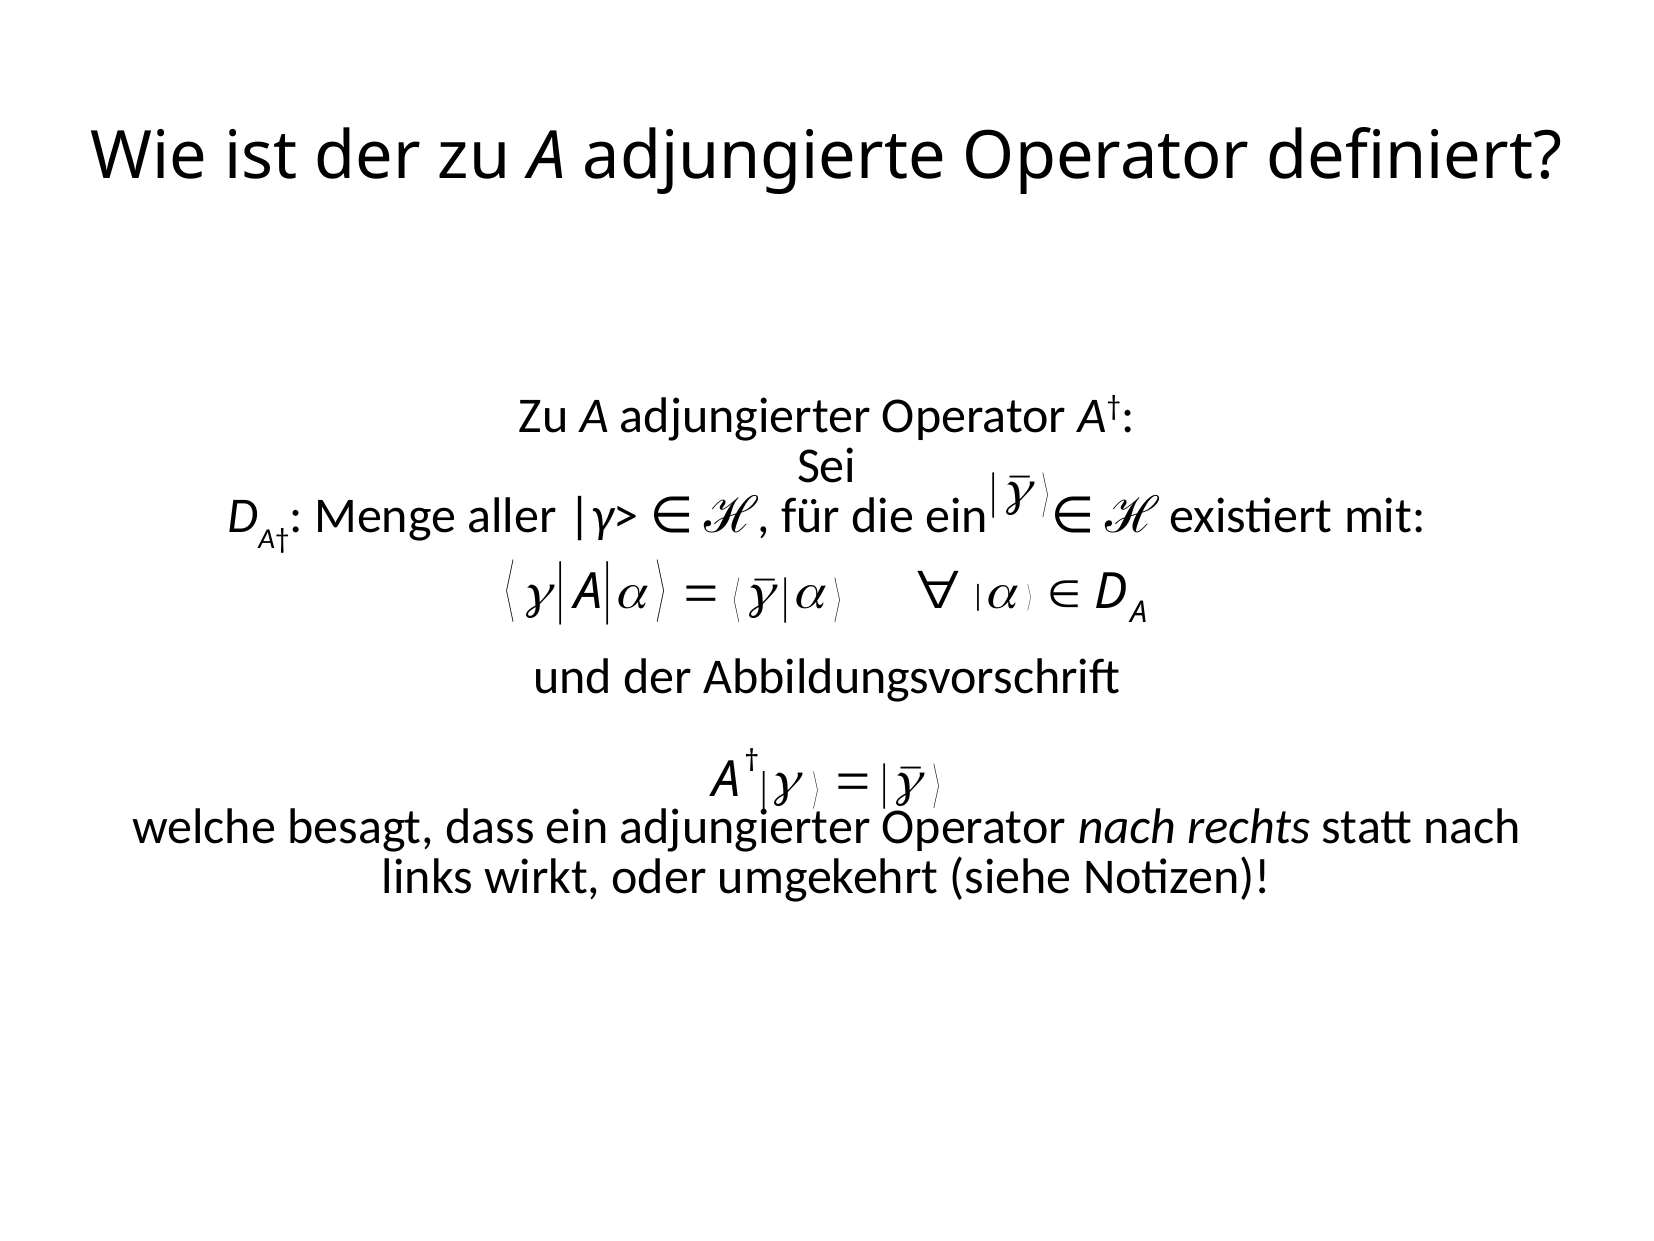

# Wie ist der zu A adjungierte Operator definiert?
Zu A adjungierter Operator A†:
Sei
DA†: Menge aller |γ> ∈ ℋ, für die ein 	 ∈ ℋ existiert mit:
und der Abbildungsvorschrift
welche besagt, dass ein adjungierter Operator nach rechts statt nach links wirkt, oder umgekehrt (siehe Notizen)!